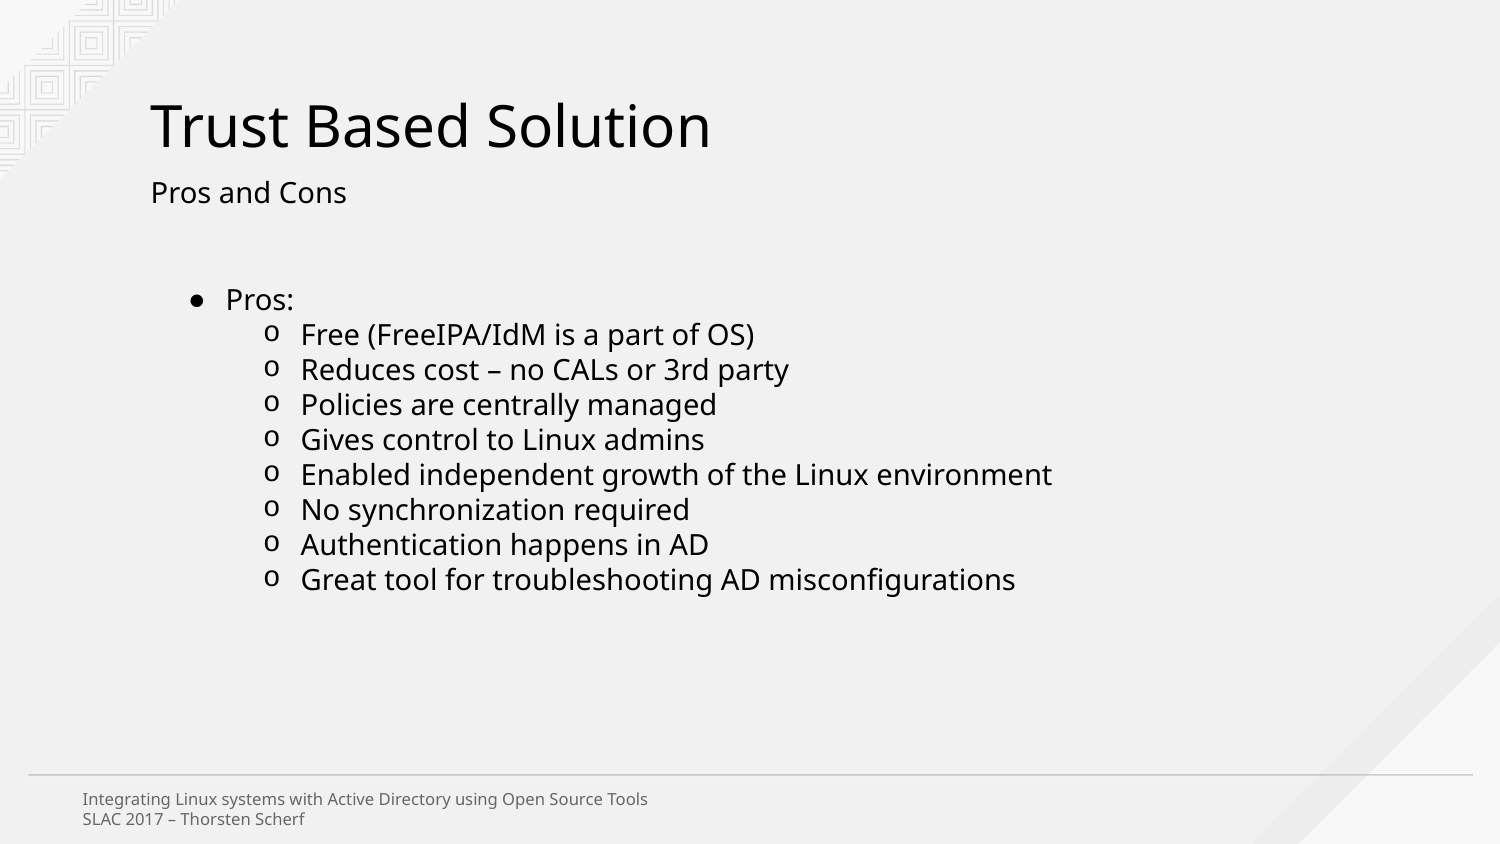

Trust Based Solution
Pros and Cons
# Pros:
Free (FreeIPA/IdM is a part of OS)
Reduces cost – no CALs or 3rd party
Policies are centrally managed
Gives control to Linux admins
Enabled independent growth of the Linux environment
No synchronization required
Authentication happens in AD
Great tool for troubleshooting AD misconfigurations